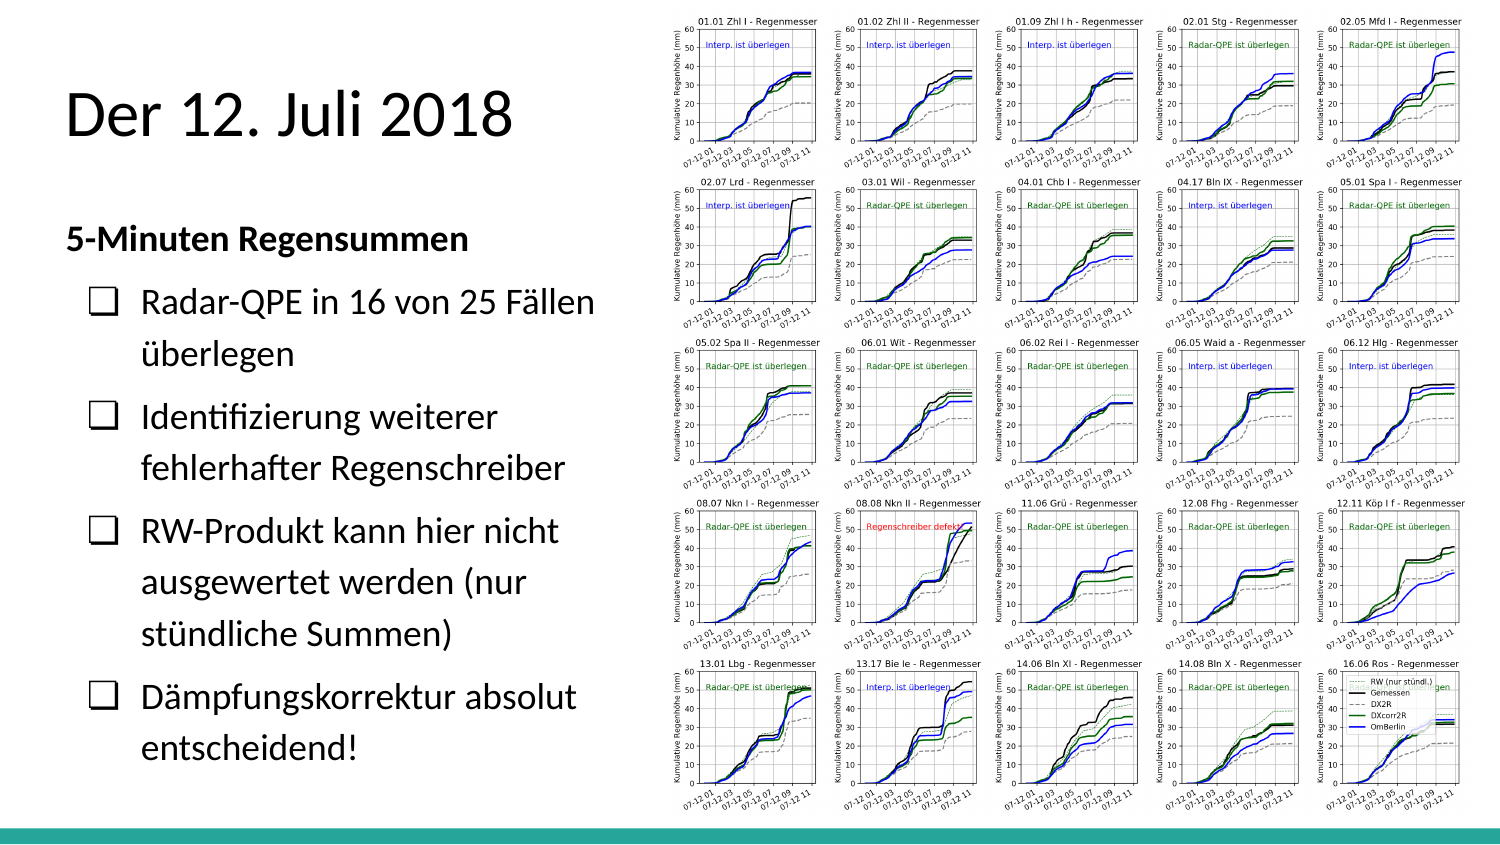

Der 12. Juli 2018
5-Minuten Regensummen
Radar-QPE in 16 von 25 Fällen
überlegen
Identifizierung weiterer
fehlerhafter Regenschreiber
RW-Produkt kann hier nicht
ausgewertet werden (nur
stündliche Summen)
Dämpfungskorrektur absolut
entscheidend!